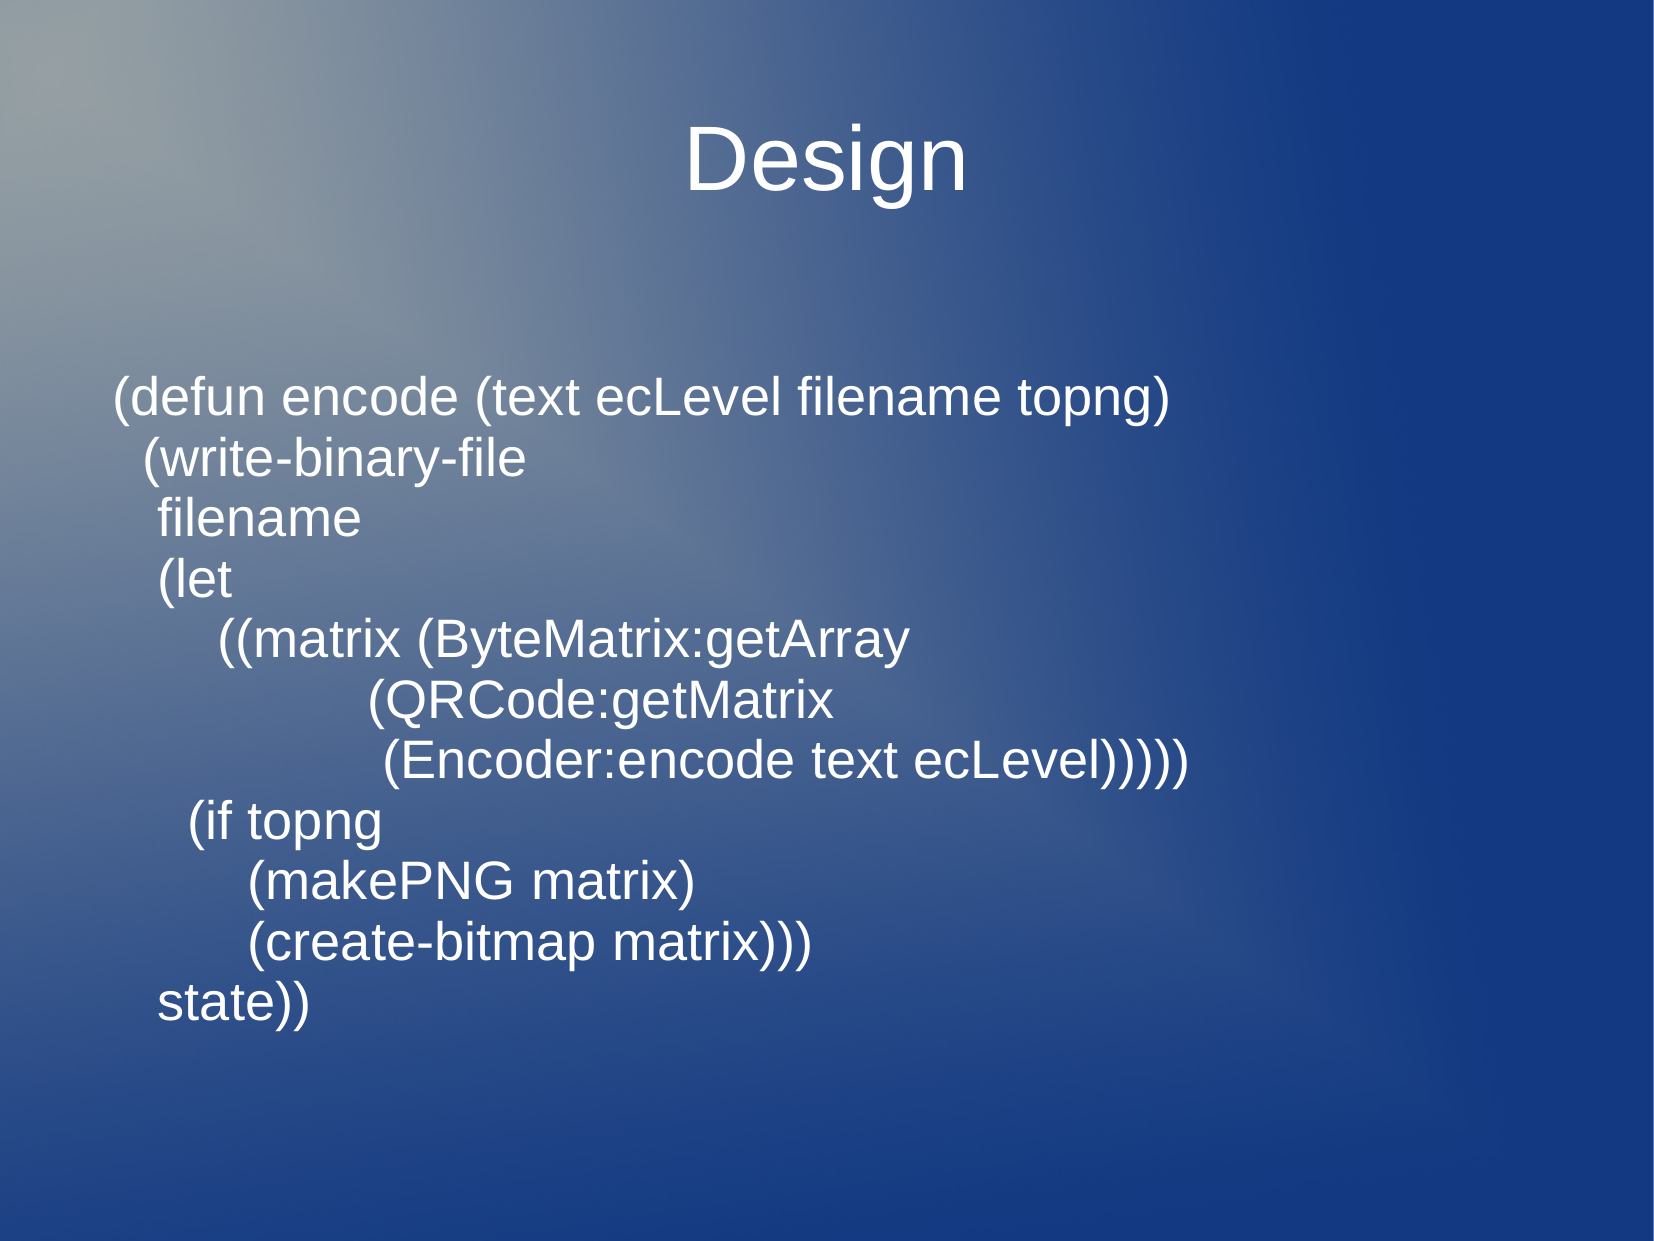

# Design
 (defun encode (text ecLevel filename topng)
 (write-binary-file
 filename
 (let
 ((matrix (ByteMatrix:getArray
 (QRCode:getMatrix
 (Encoder:encode text ecLevel)))))
 (if topng
 (makePNG matrix)
 (create-bitmap matrix)))
 state))